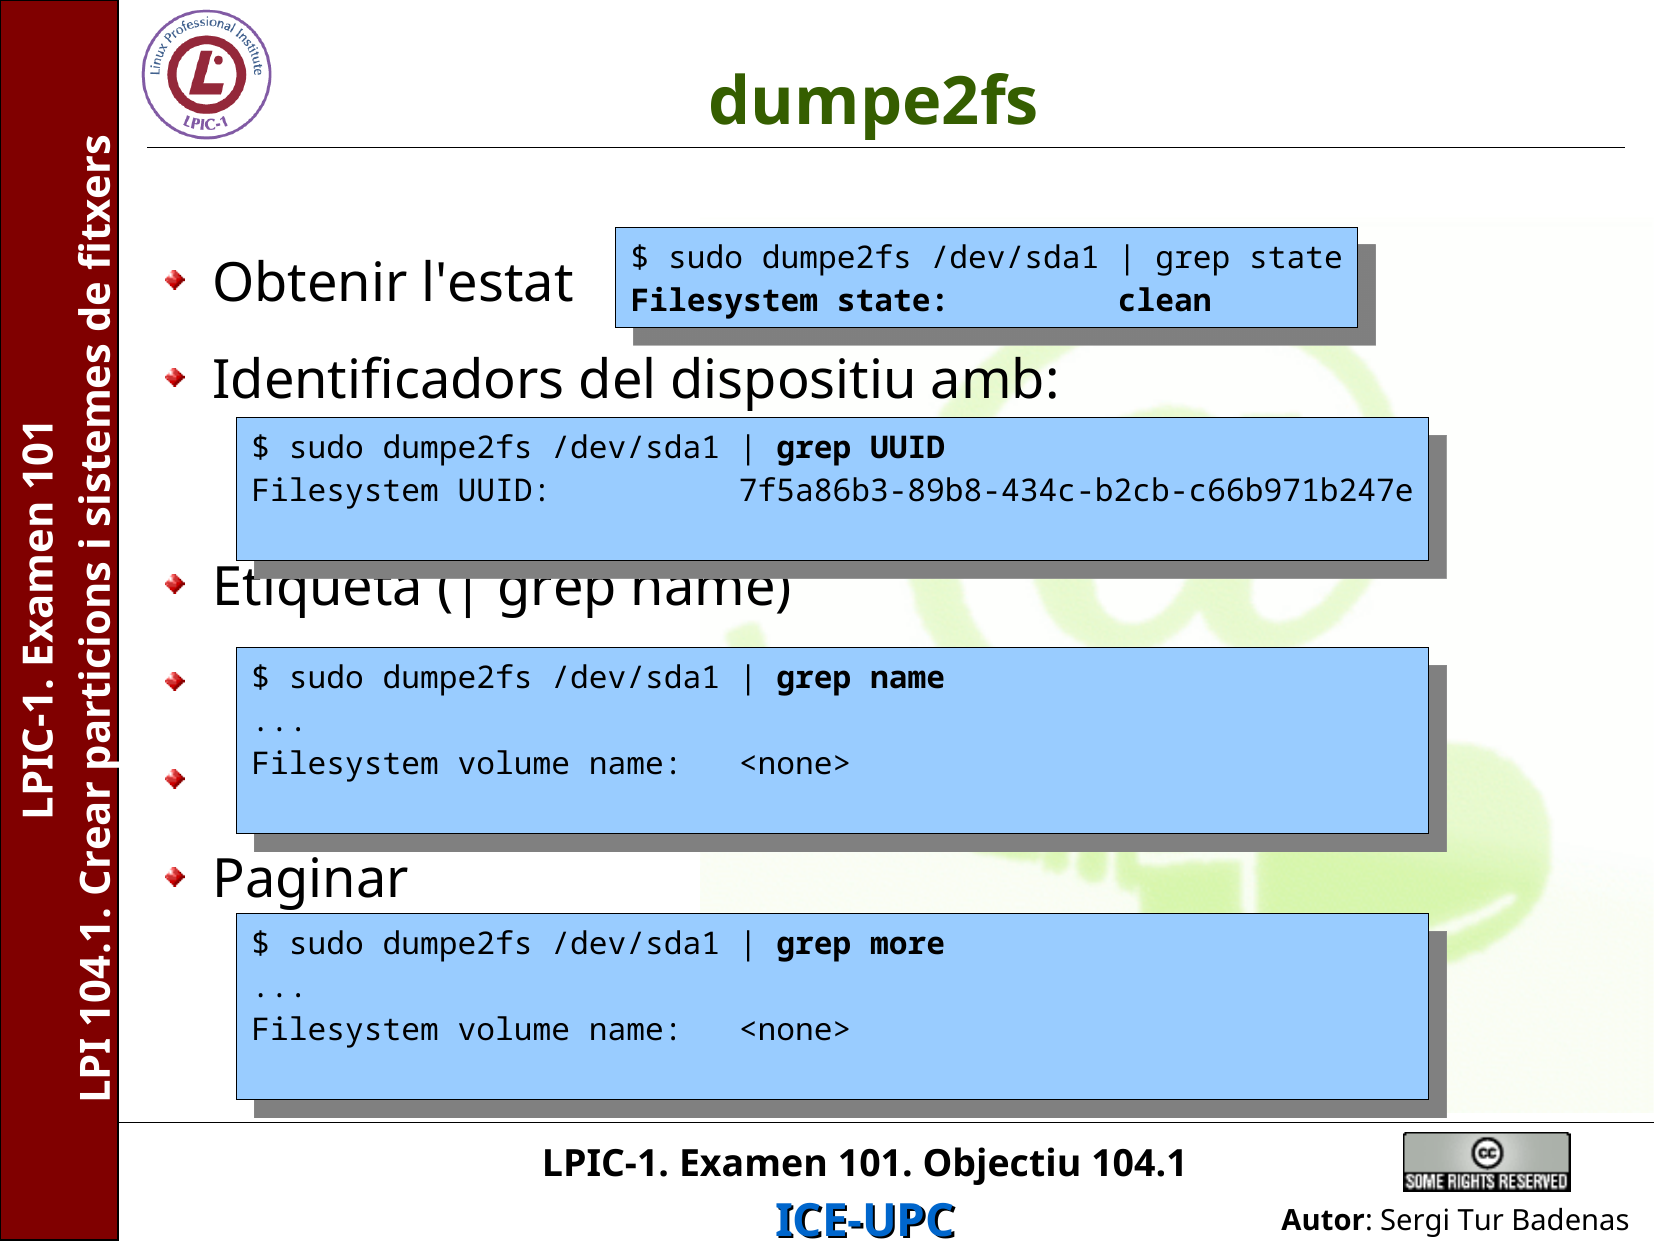

# dumpe2fs
$ sudo dumpe2fs /dev/sda1 | grep state
Filesystem state: clean
Obtenir l'estat
Identificadors del dispositiu amb:
Etiqueta (| grep name)
Paginar
$ sudo dumpe2fs /dev/sda1 | grep UUID
Filesystem UUID: 7f5a86b3-89b8-434c-b2cb-c66b971b247e
$ sudo dumpe2fs /dev/sda1 | grep name
...
Filesystem volume name: <none>
$ sudo dumpe2fs /dev/sda1 | grep more
...
Filesystem volume name: <none>